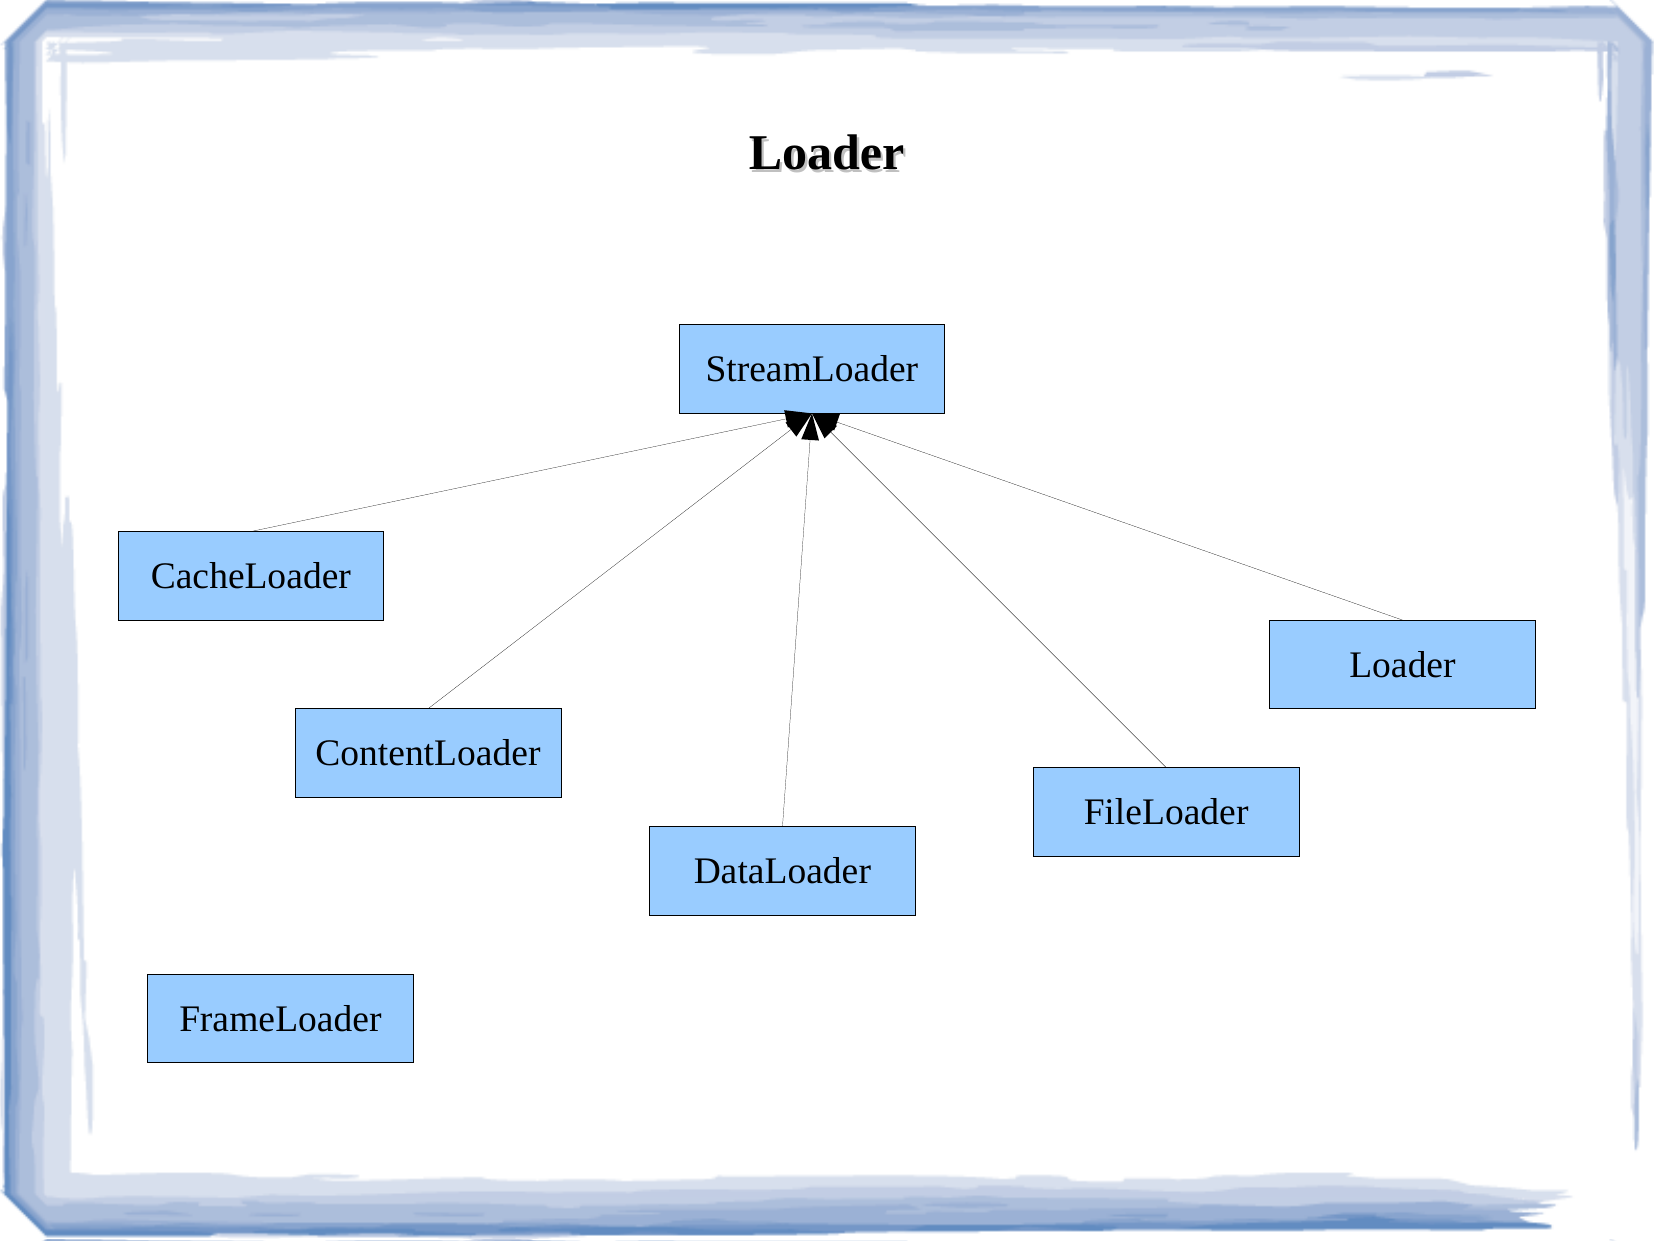

# Loader
StreamLoader
CacheLoader
Loader
ContentLoader
FileLoader
DataLoader
FrameLoader